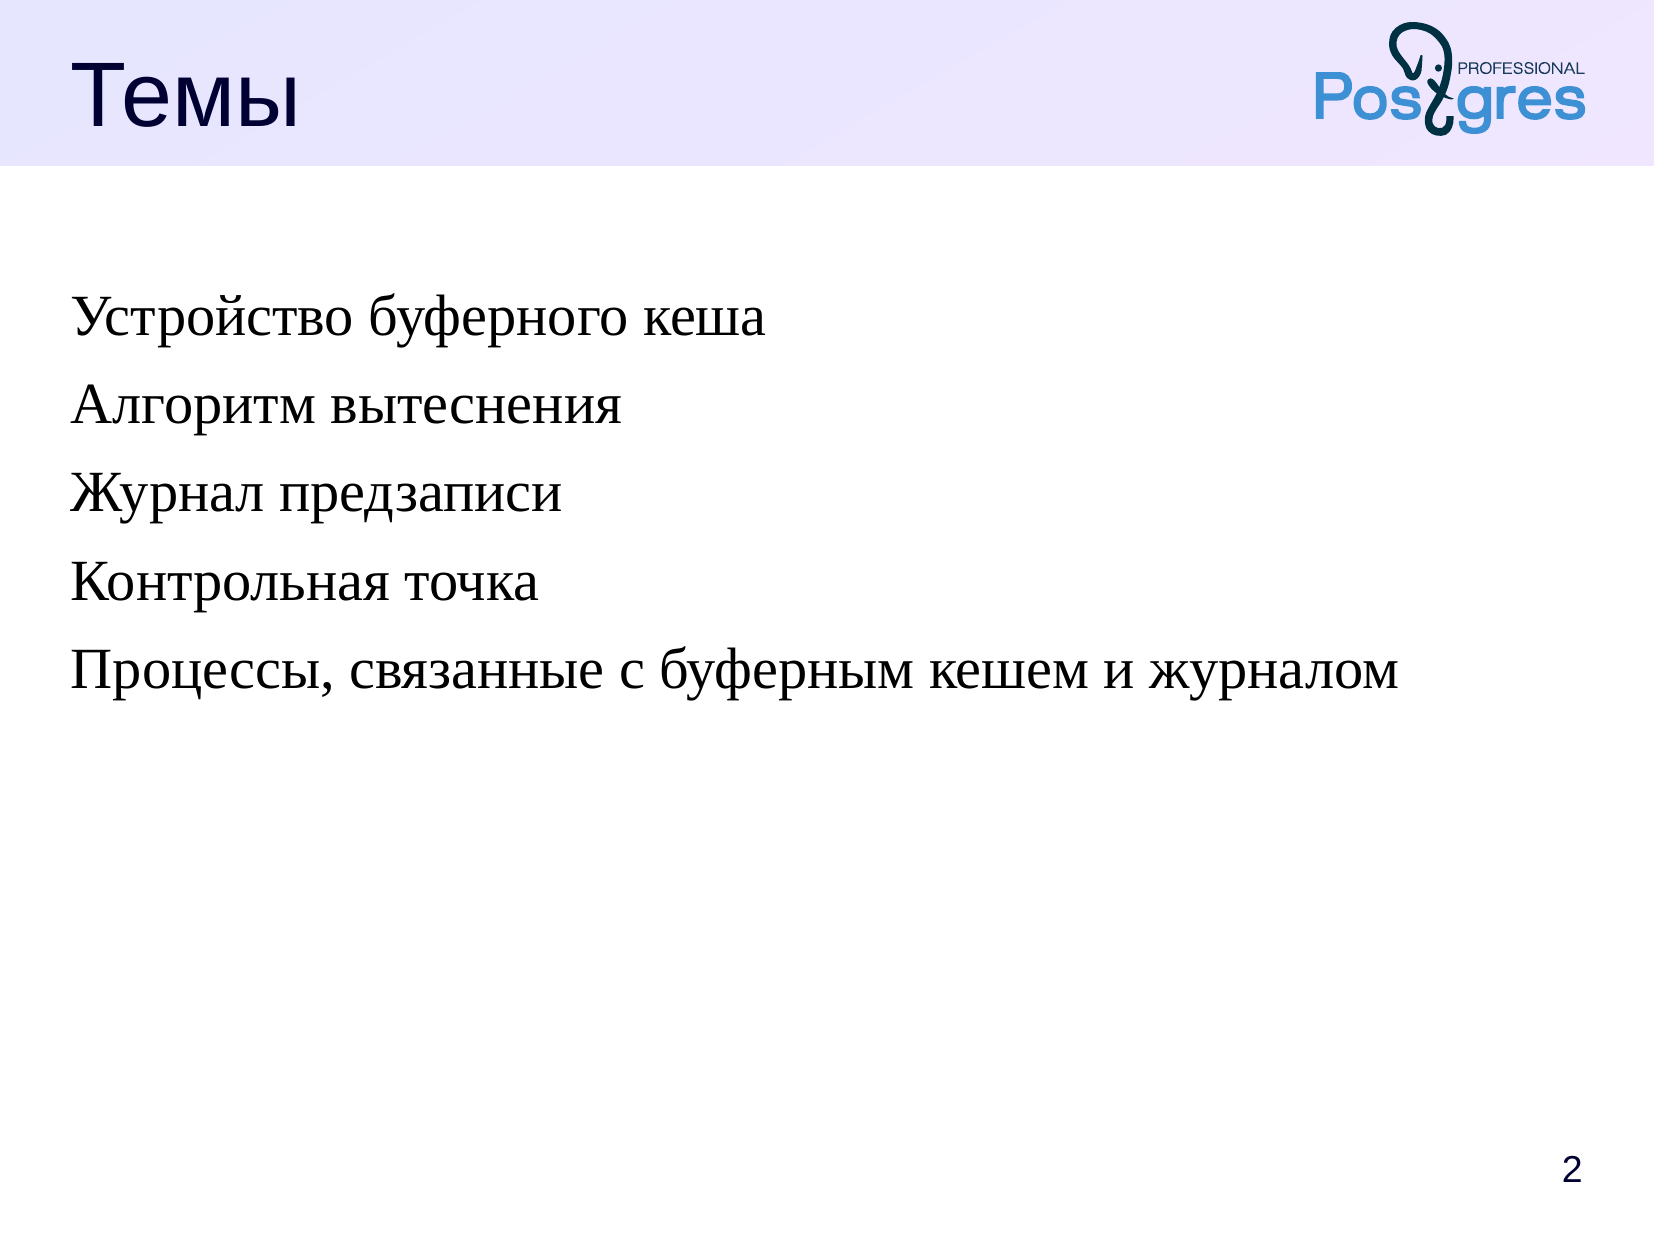

# Темы
Устройство буферного кеша
Алгоритм вытеснения
Журнал предзаписи
Контрольная точка
Процессы, связанные с буферным кешем и журналом